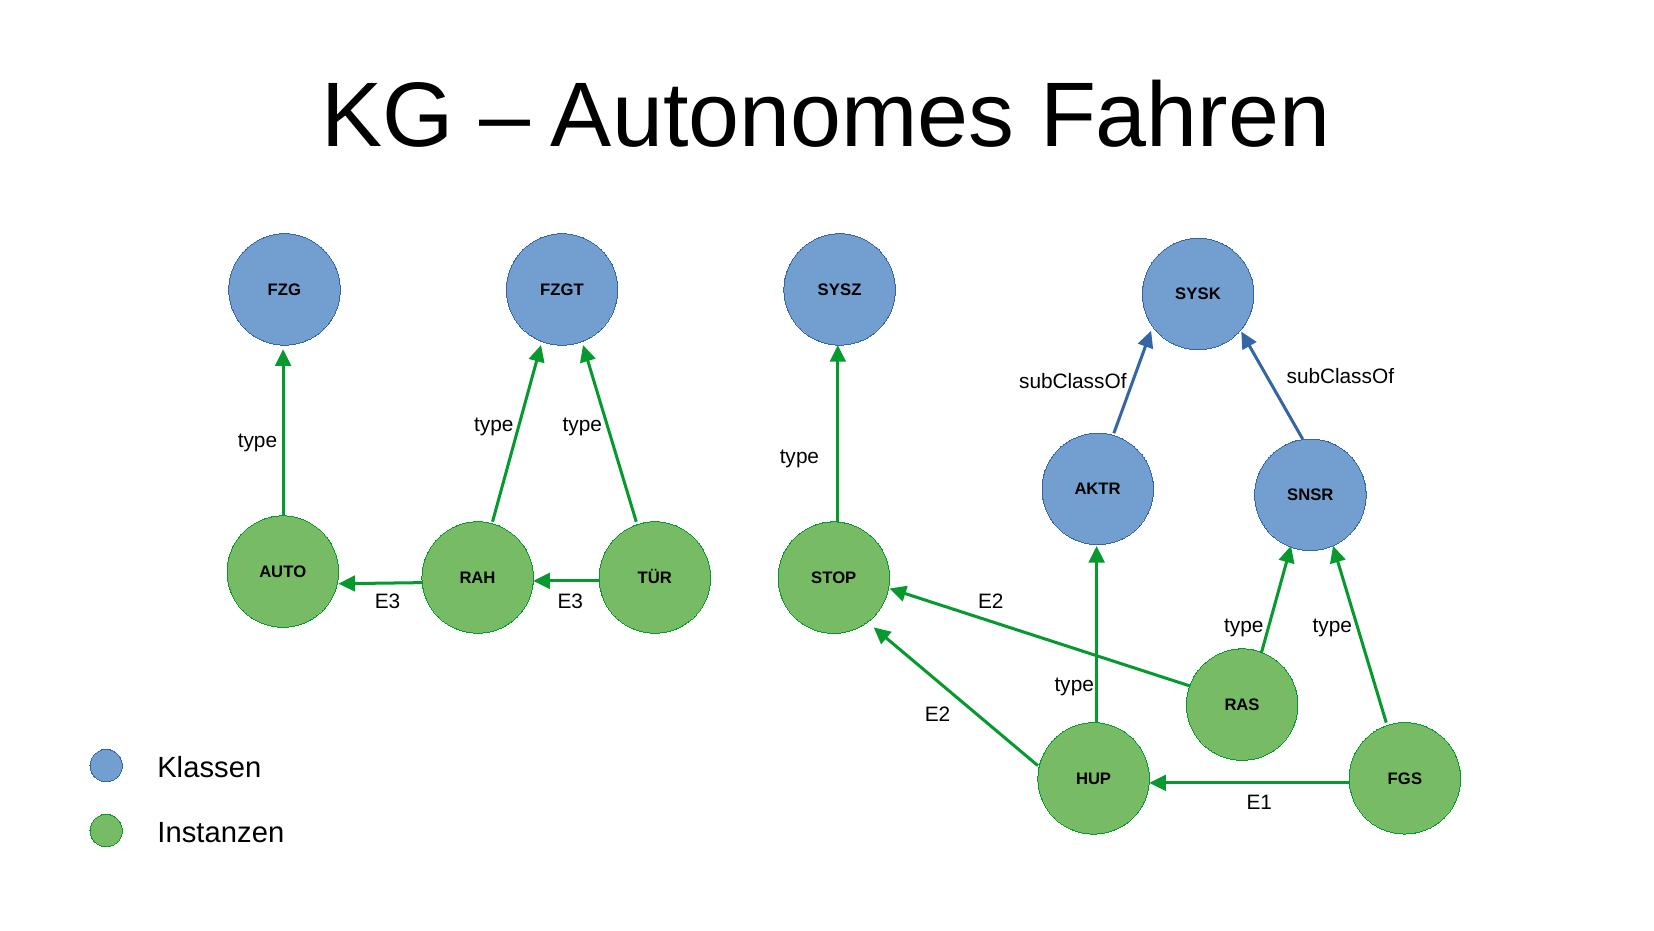

# KG – Autonomes Fahren
FZG
FZGT
SYSZ
SYSK
subClassOf
subClassOf
type
type
type
AKTR
type
SNSR
AUTO
RAH
TÜR
STOP
E3
E3
E2
type
type
RAS
type
E2
FGS
HUP
Klassen
E1
Instanzen